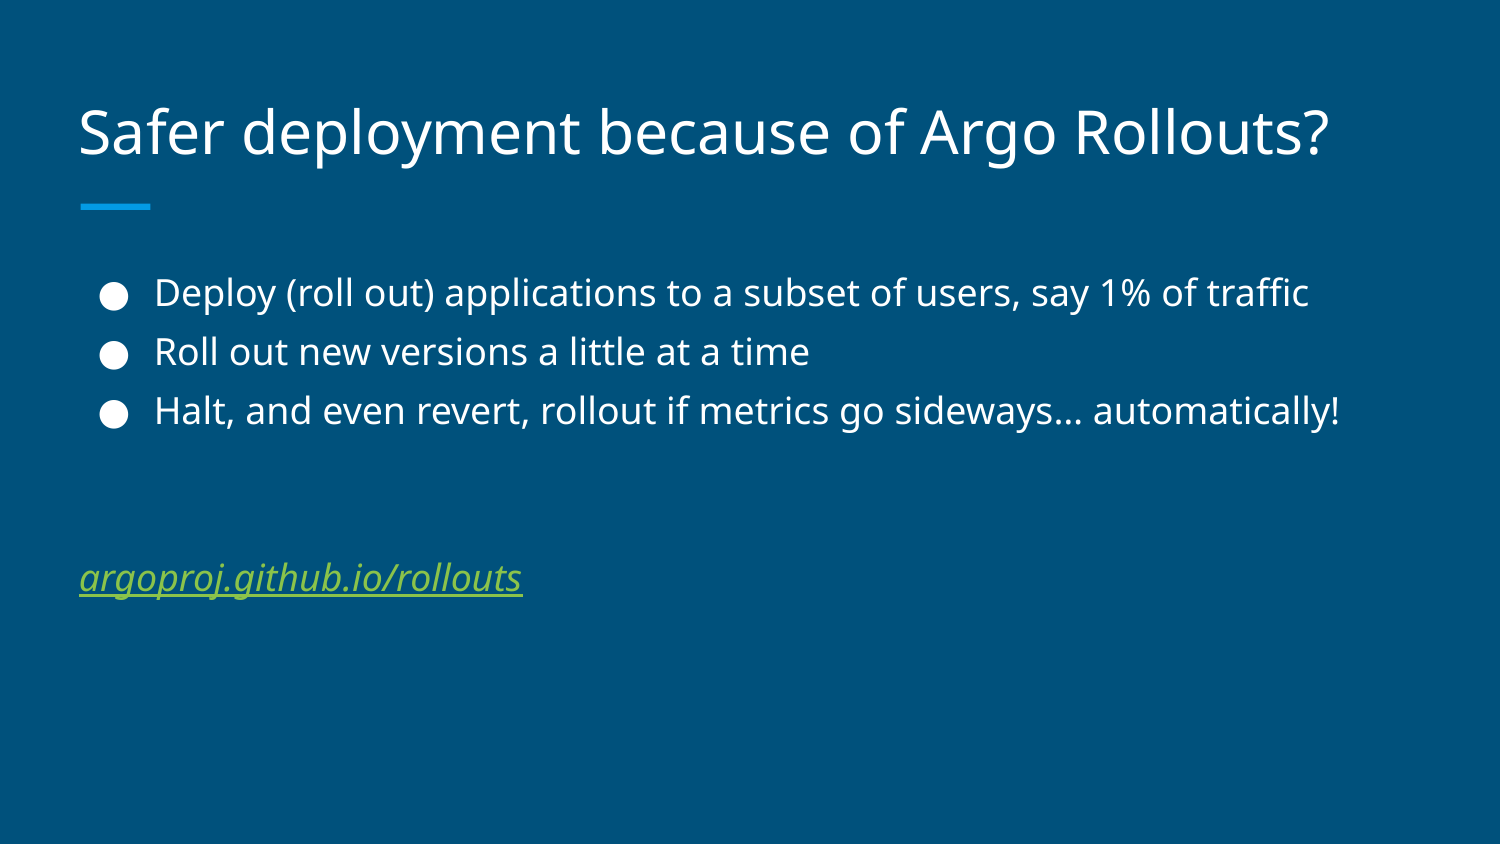

# Safer deployment because of Argo Rollouts?
Deploy (roll out) applications to a subset of users, say 1% of traffic
Roll out new versions a little at a time
Halt, and even revert, rollout if metrics go sideways… automatically!
argoproj.github.io/rollouts